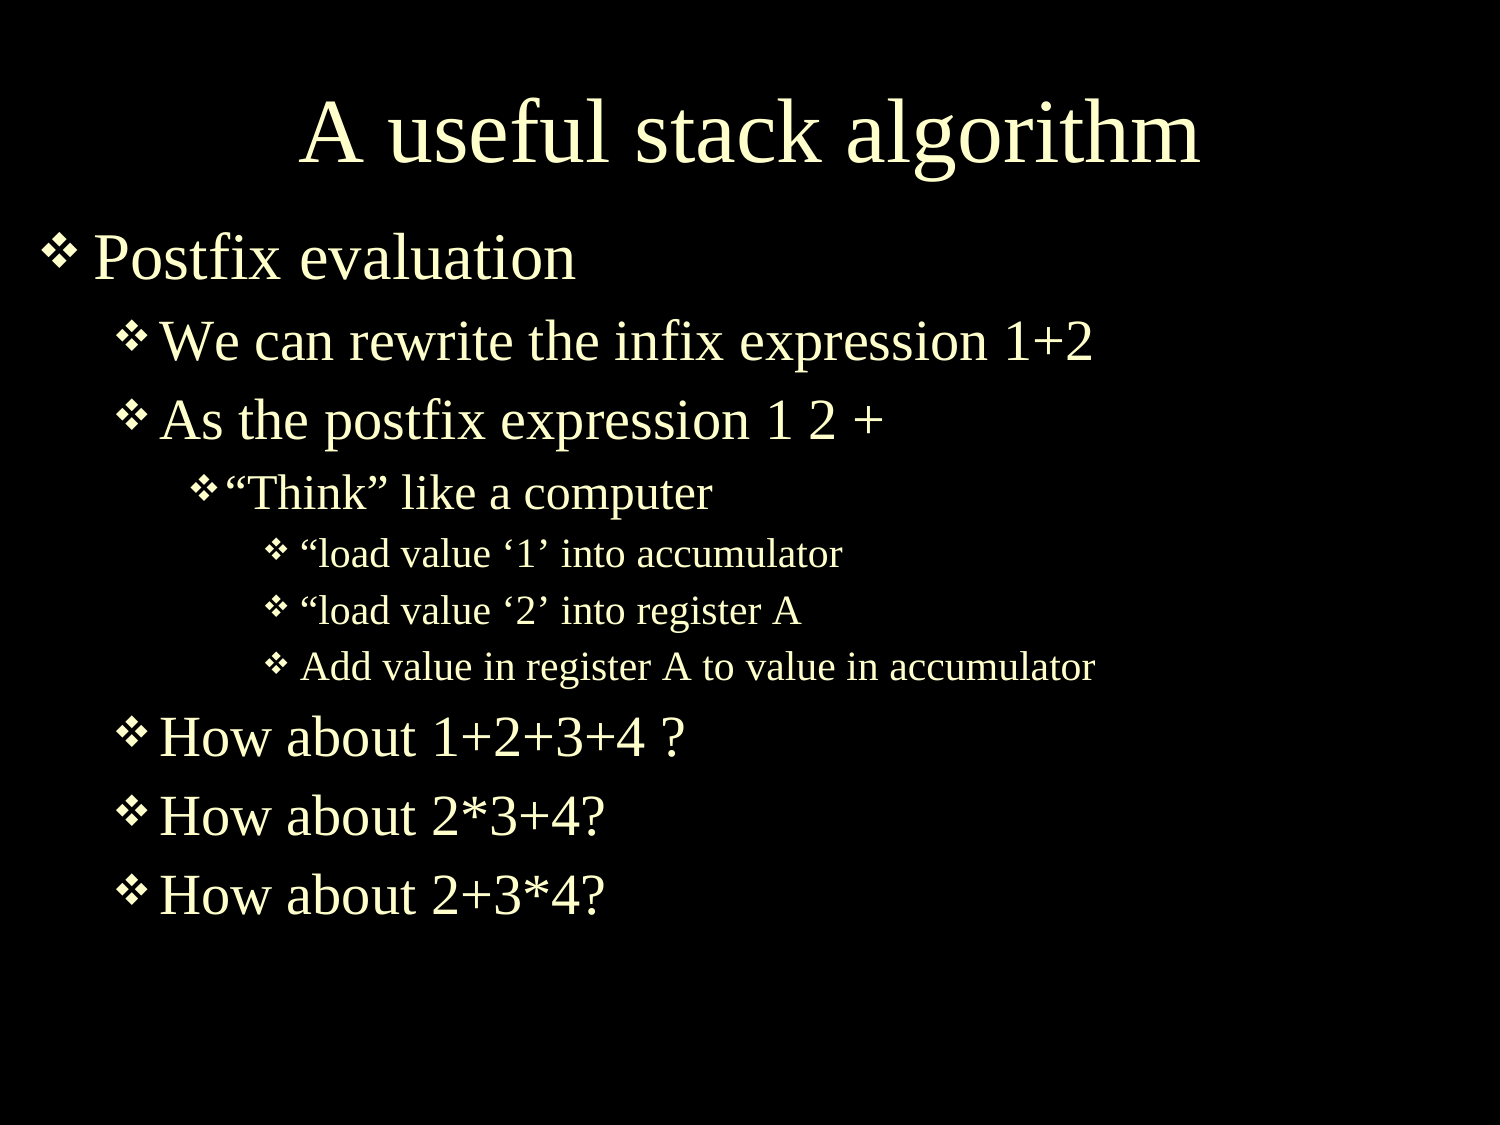

# A useful stack algorithm
Postfix evaluation
We can rewrite the infix expression 1+2
As the postfix expression 1 2 +
“Think” like a computer
“load value ‘1’ into accumulator
“load value ‘2’ into register A
Add value in register A to value in accumulator
How about 1+2+3+4 ?
How about 2*3+4?
How about 2+3*4?